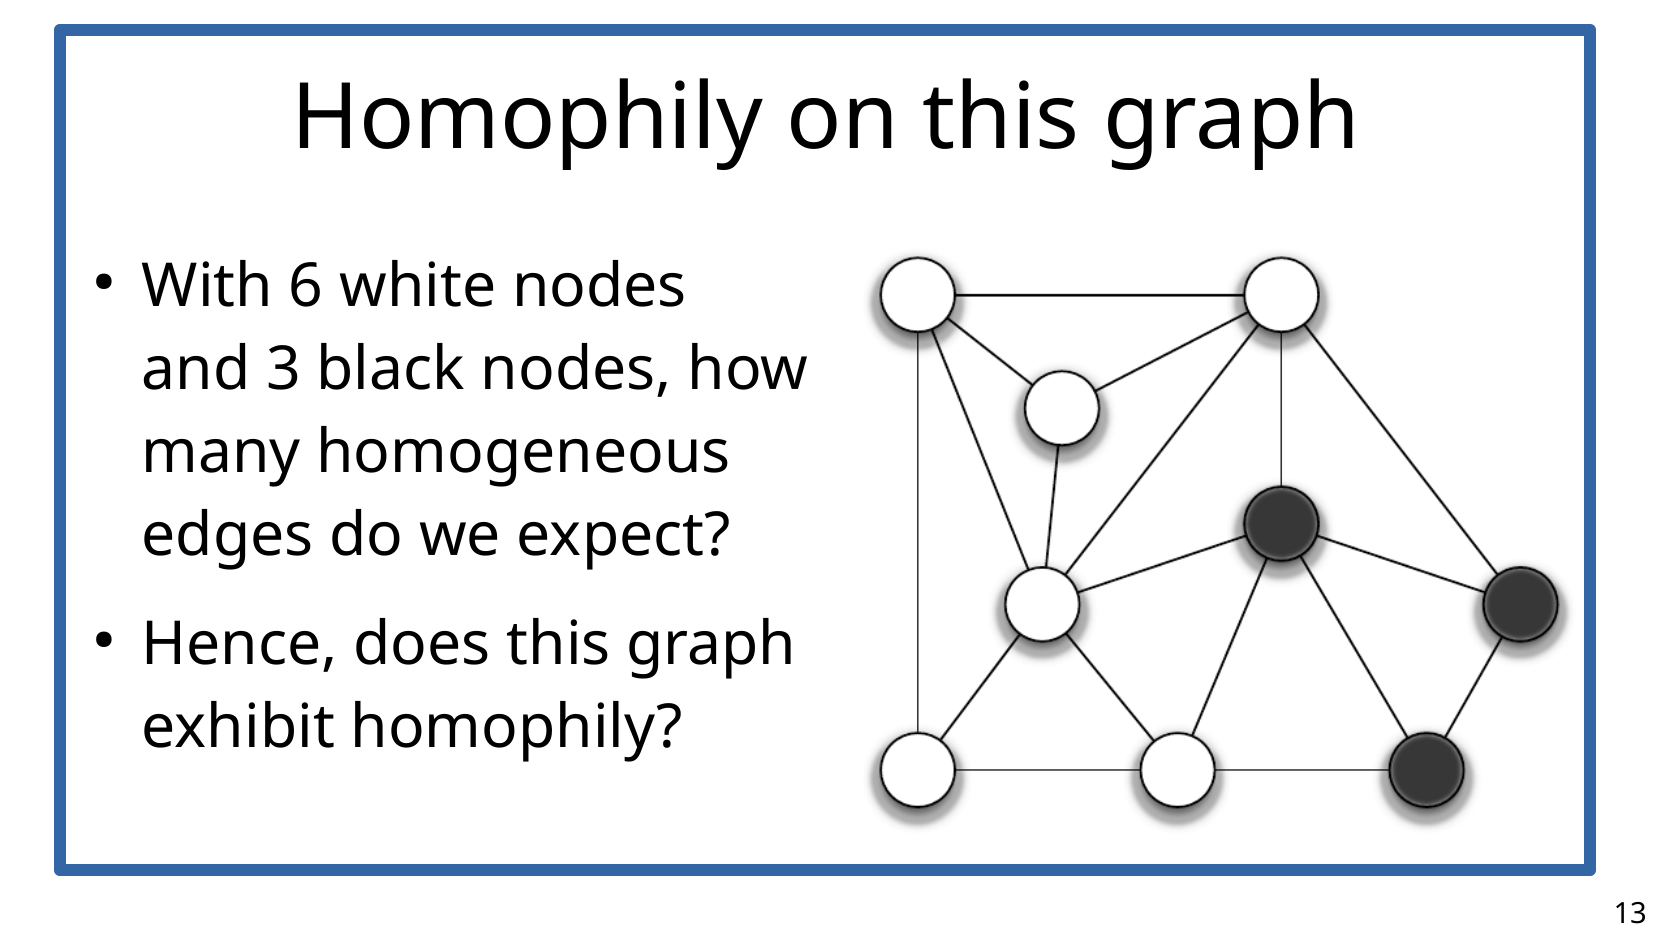

# Homophily on this graph
With 6 white nodes and 3 black nodes, how many homogeneous edges do we expect?
Hence, does this graph exhibit homophily?
13